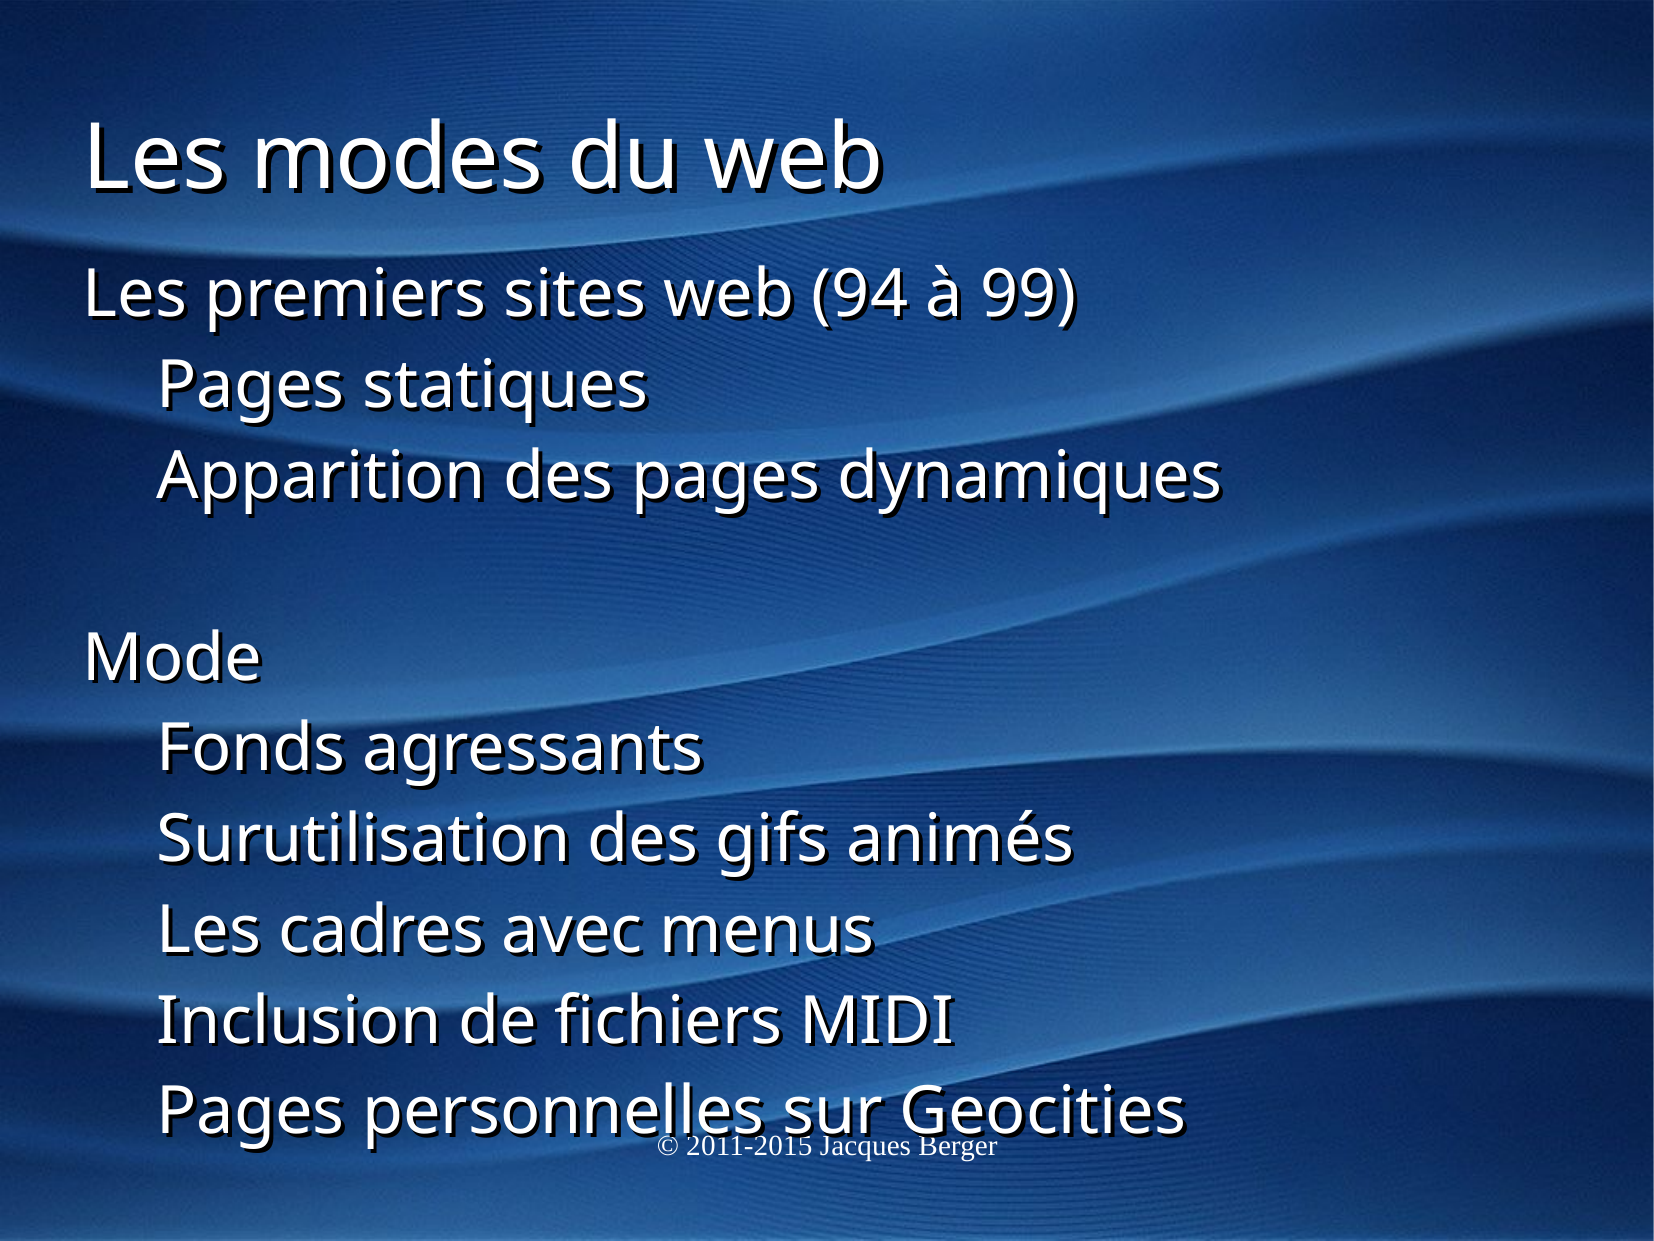

# Les modes du web
Les premiers sites web (94 à 99)
	Pages statiques
	Apparition des pages dynamiques
Mode
	Fonds agressants
	Surutilisation des gifs animés
	Les cadres avec menus
	Inclusion de fichiers MIDI
	Pages personnelles sur Geocities
© 2011-2015 Jacques Berger